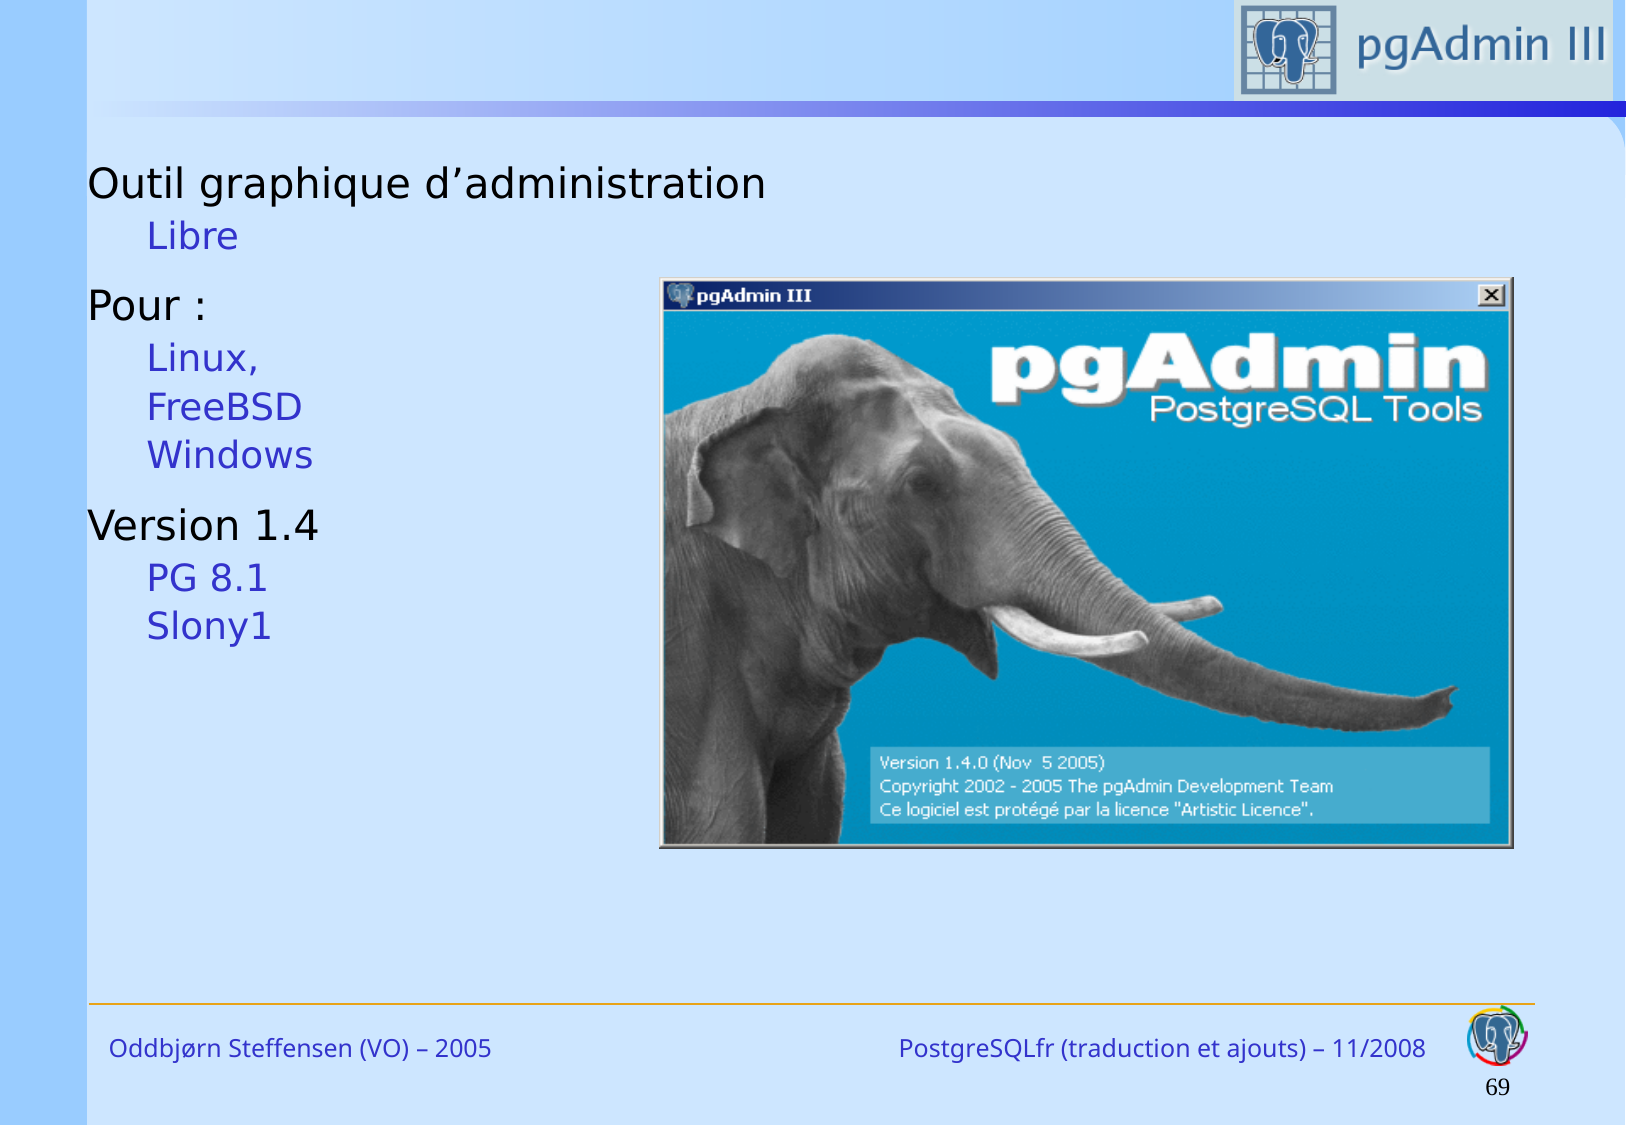

# pgAdmin III
Outil graphique d’administration
Libre
Pour :
Linux,
FreeBSD
Windows
Version 1.4
PG 8.1
Slony1